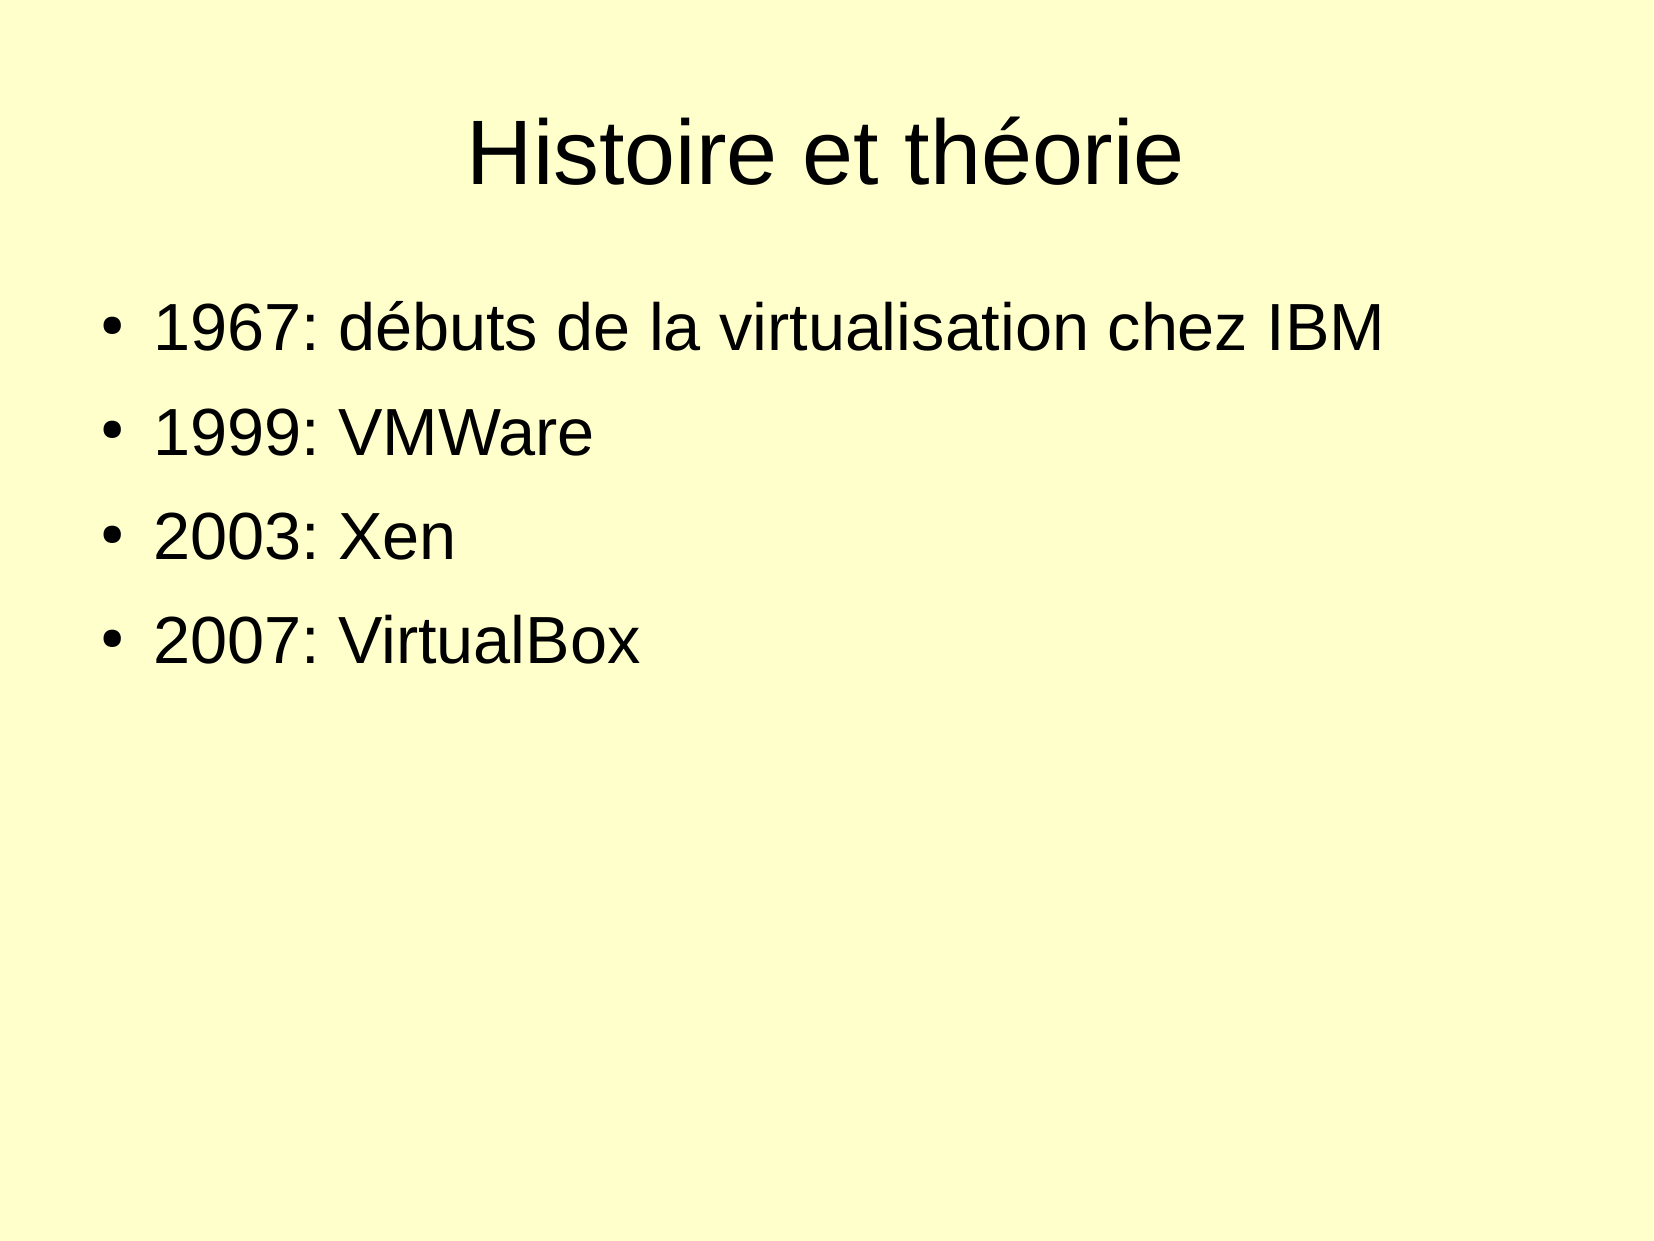

# Histoire et théorie
1967: débuts de la virtualisation chez IBM
1999: VMWare
2003: Xen
2007: VirtualBox